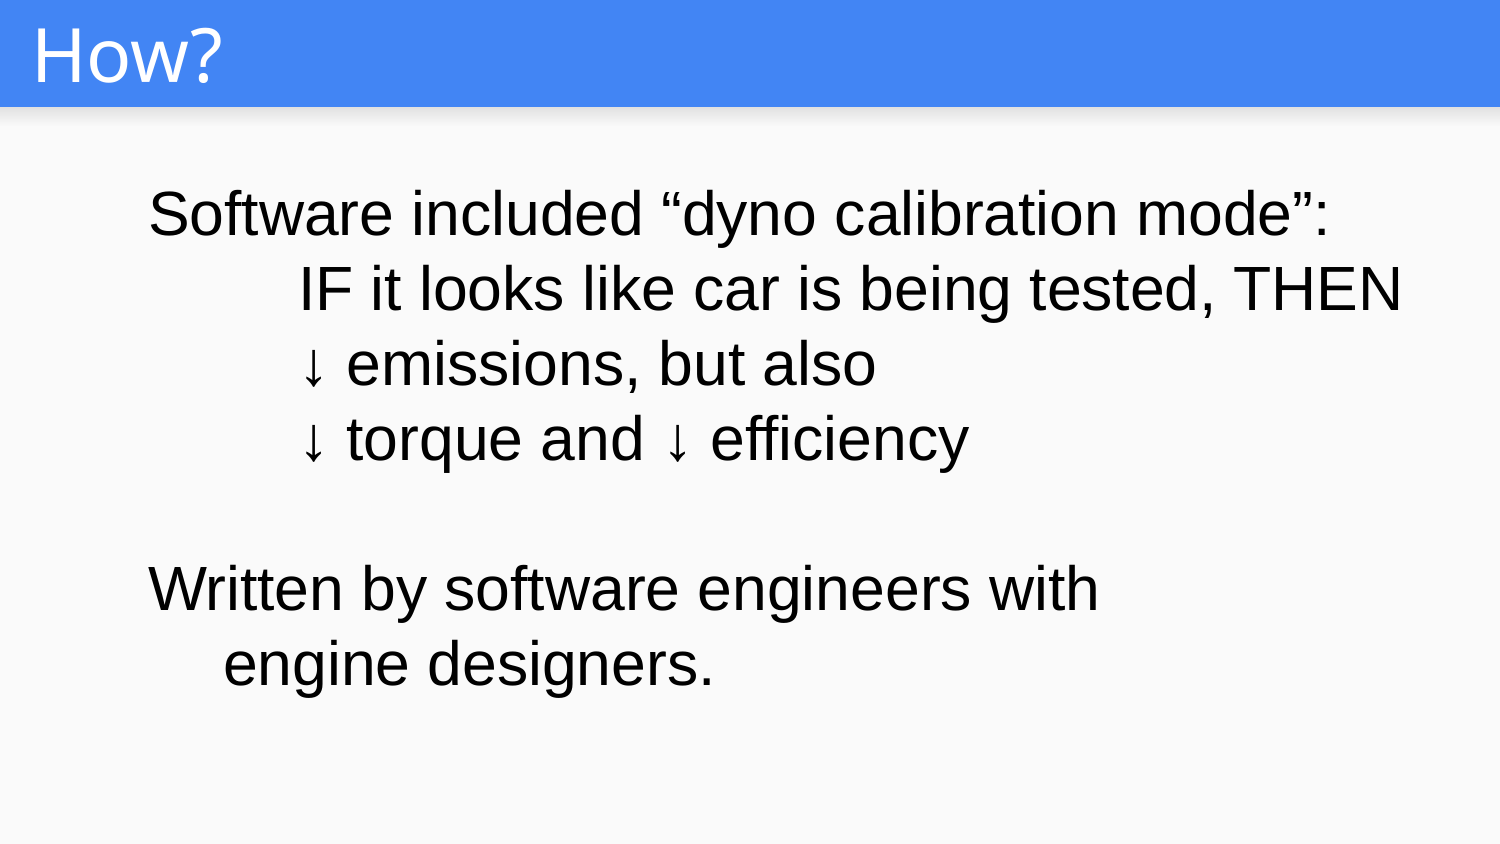

# How?
Software included “dyno calibration mode”:
		IF it looks like car is being tested, THEN
		↓ emissions, but also
		↓ torque and ↓ efficiency
Written by software engineers with
	engine designers.